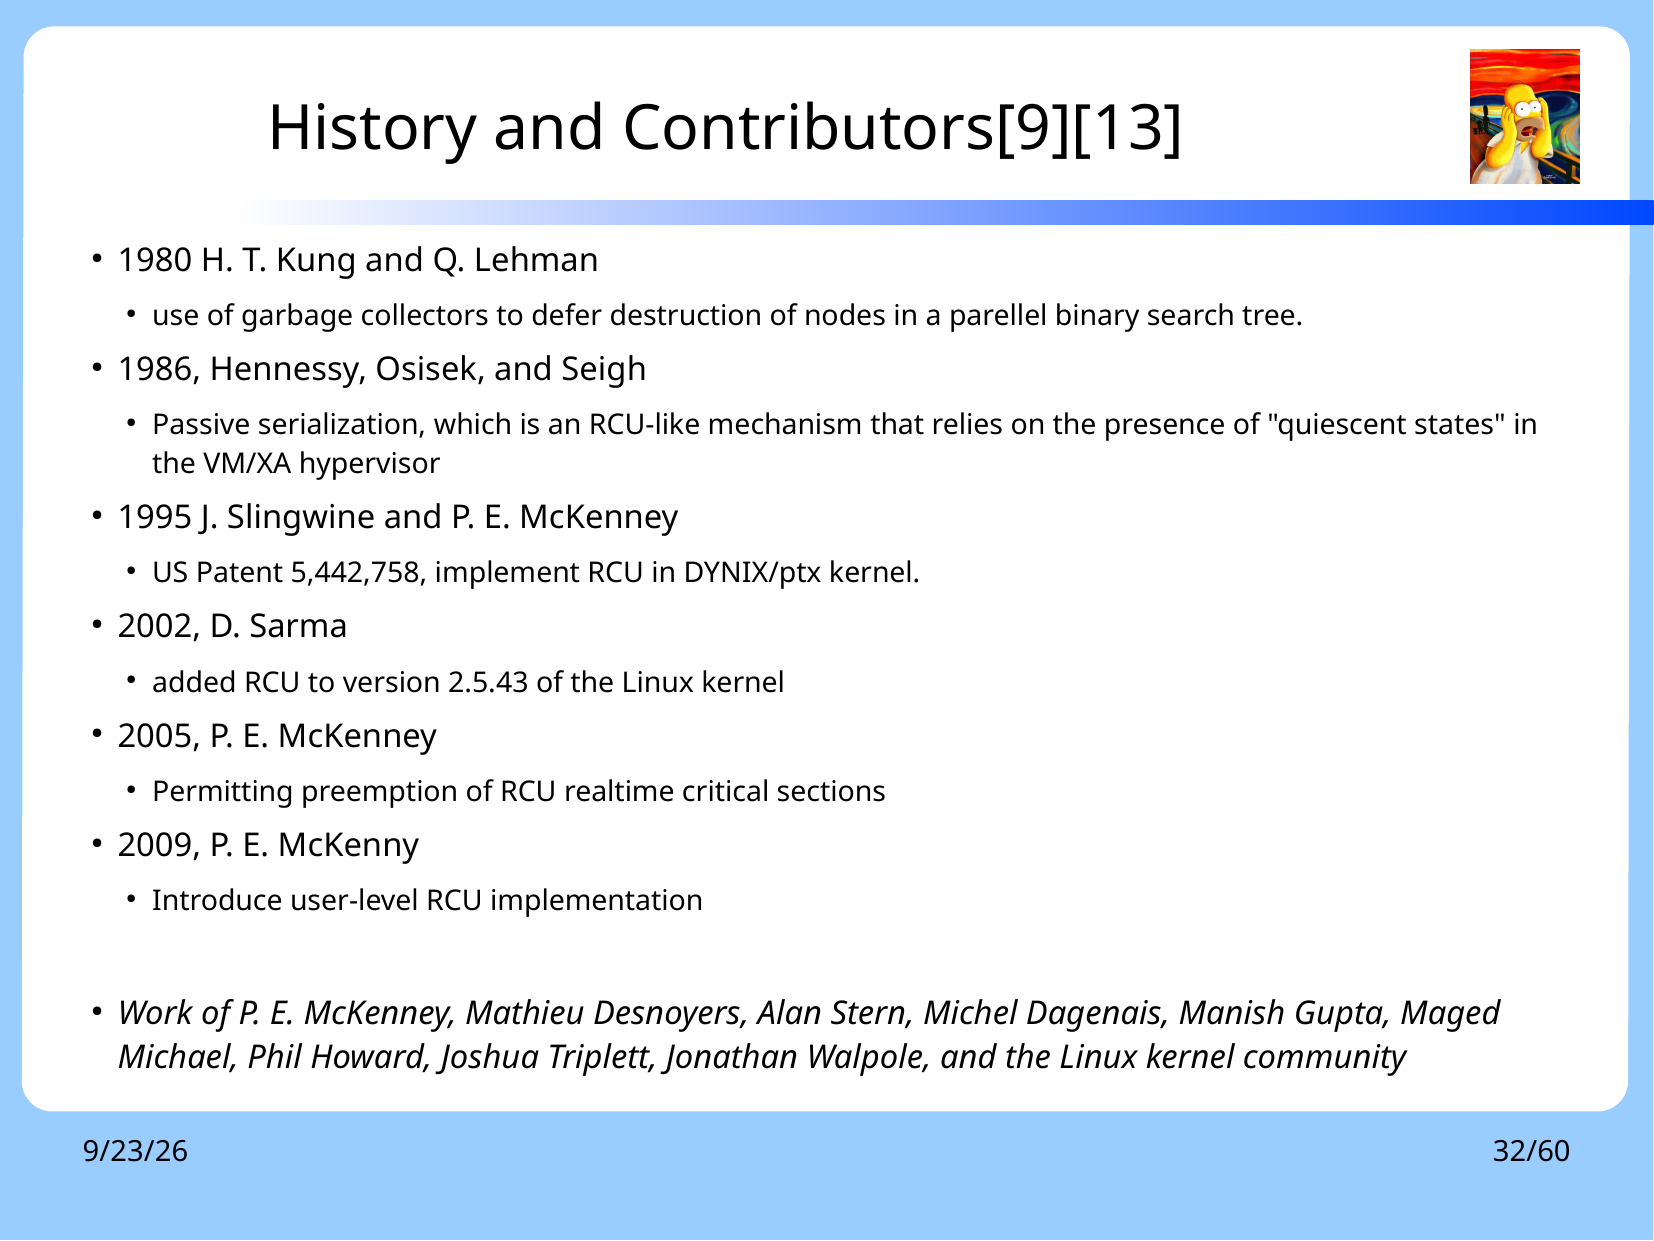

# History and Contributors[9][13]
1980 H. T. Kung and Q. Lehman
use of garbage collectors to defer destruction of nodes in a parellel binary search tree.
1986, Hennessy, Osisek, and Seigh
Passive serialization, which is an RCU-like mechanism that relies on the presence of "quiescent states" in the VM/XA hypervisor
1995 J. Slingwine and P. E. McKenney
US Patent 5,442,758, implement RCU in DYNIX/ptx kernel.
2002, D. Sarma
added RCU to version 2.5.43 of the Linux kernel
2005, P. E. McKenney
Permitting preemption of RCU realtime critical sections
2009, P. E. McKenny
Introduce user-level RCU implementation
Work of P. E. McKenney, Mathieu Desnoyers, Alan Stern, Michel Dagenais, Manish Gupta, Maged Michael, Phil Howard, Joshua Triplett, Jonathan Walpole, and the Linux kernel community
32